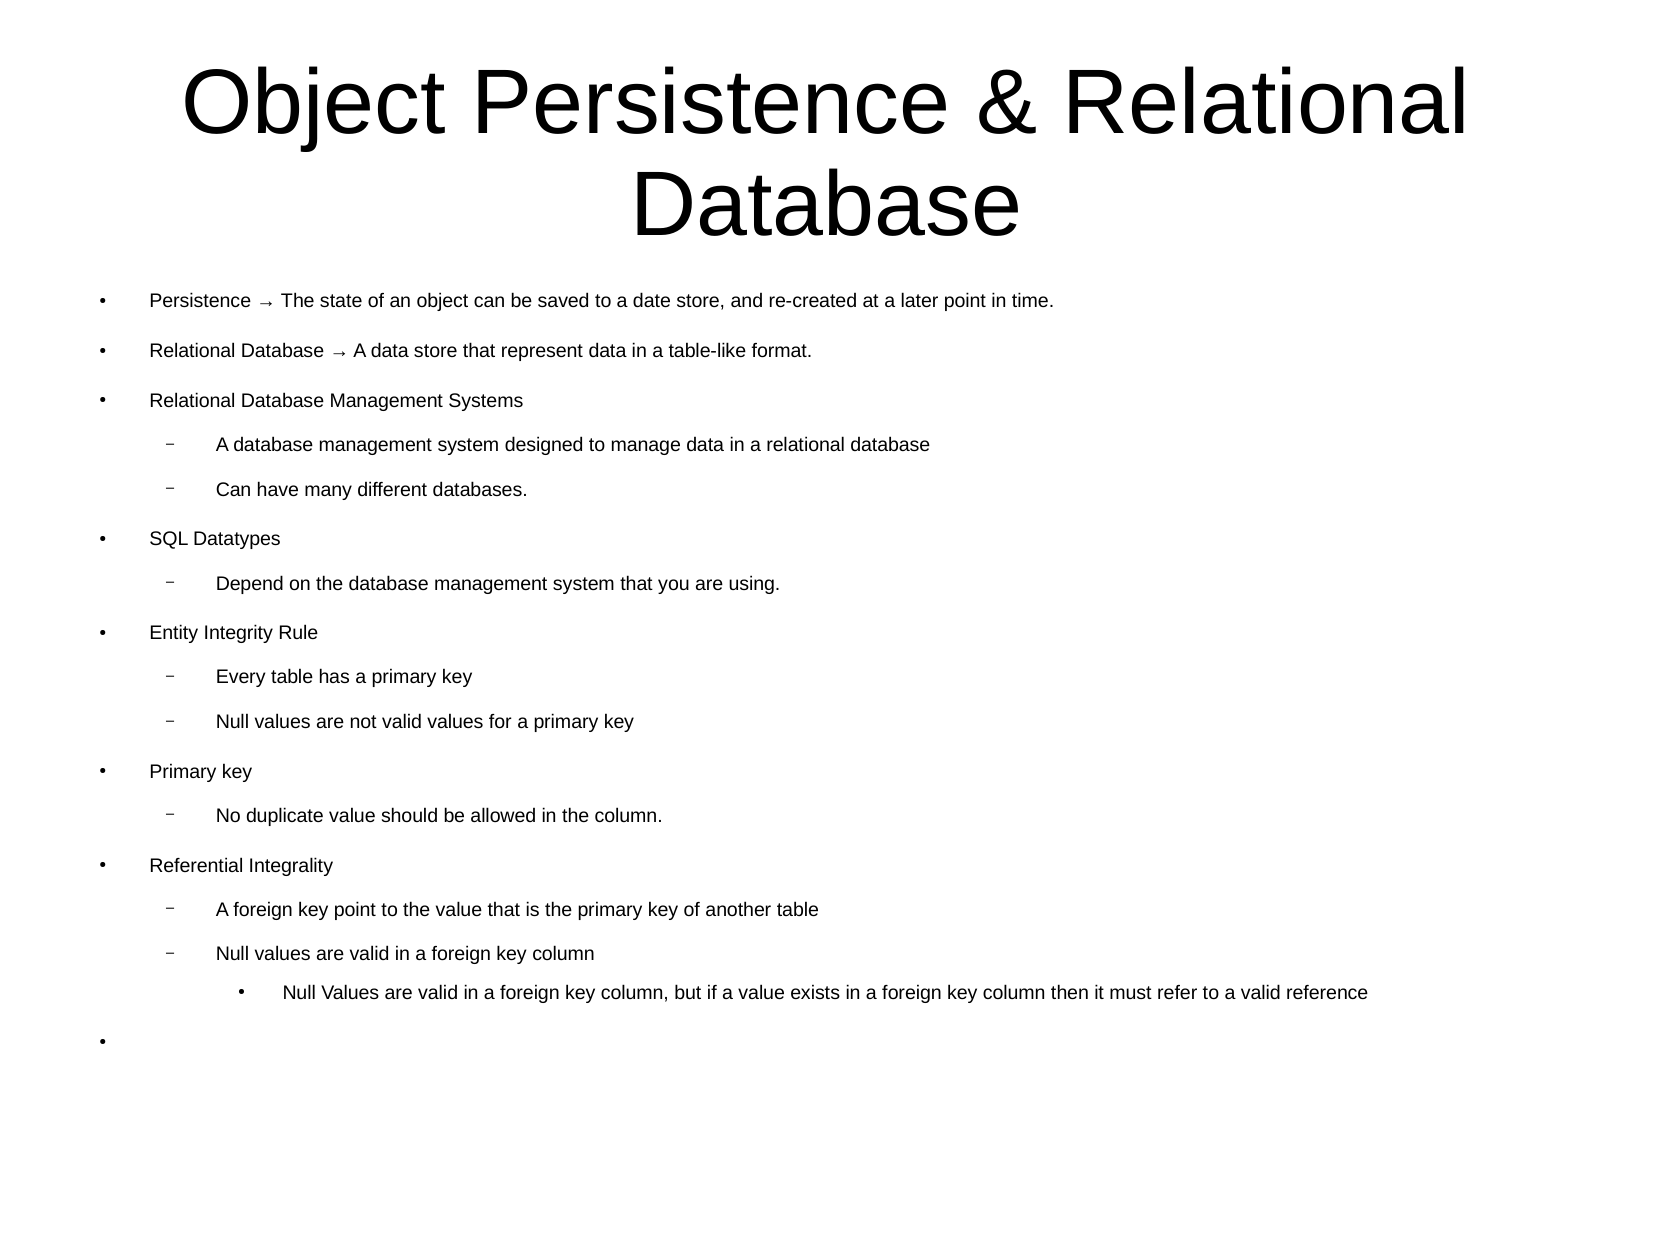

# Object Persistence & Relational Database
Persistence → The state of an object can be saved to a date store, and re-created at a later point in time.
Relational Database → A data store that represent data in a table-like format.
Relational Database Management Systems
A database management system designed to manage data in a relational database
Can have many different databases.
SQL Datatypes
Depend on the database management system that you are using.
Entity Integrity Rule
Every table has a primary key
Null values are not valid values for a primary key
Primary key
No duplicate value should be allowed in the column.
Referential Integrality
A foreign key point to the value that is the primary key of another table
Null values are valid in a foreign key column
Null Values are valid in a foreign key column, but if a value exists in a foreign key column then it must refer to a valid reference